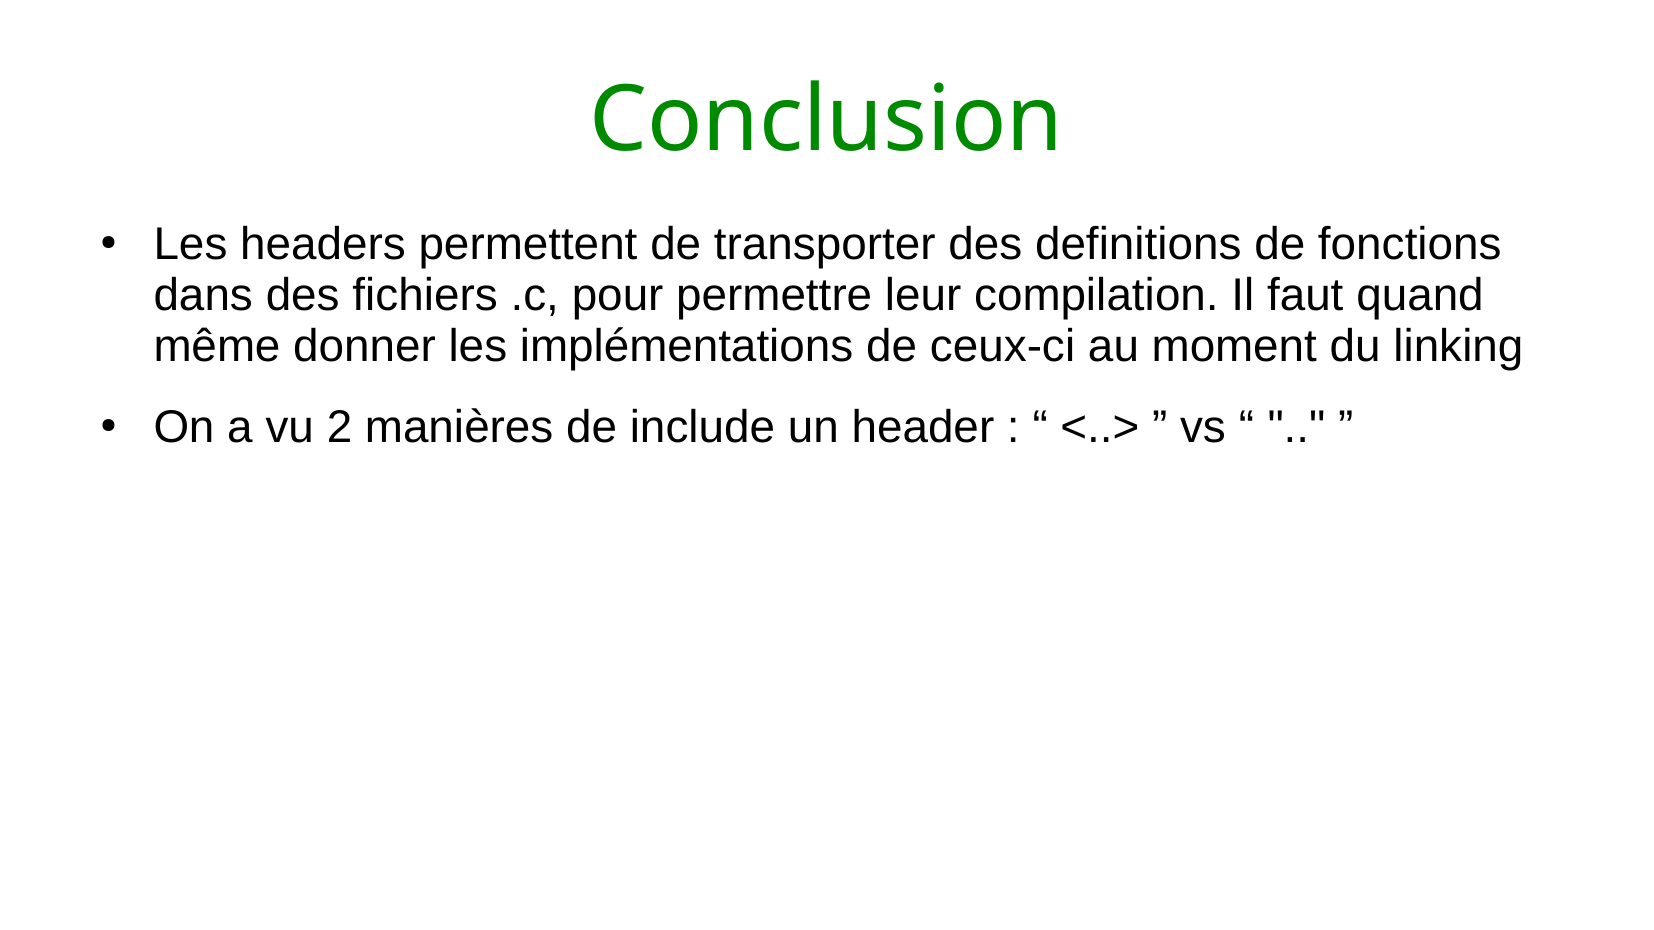

# Conclusion
Les headers permettent de transporter des definitions de fonctions dans des fichiers .c, pour permettre leur compilation. Il faut quand même donner les implémentations de ceux-ci au moment du linking
On a vu 2 manières de include un header : “ <..> ” vs “ ".." ”